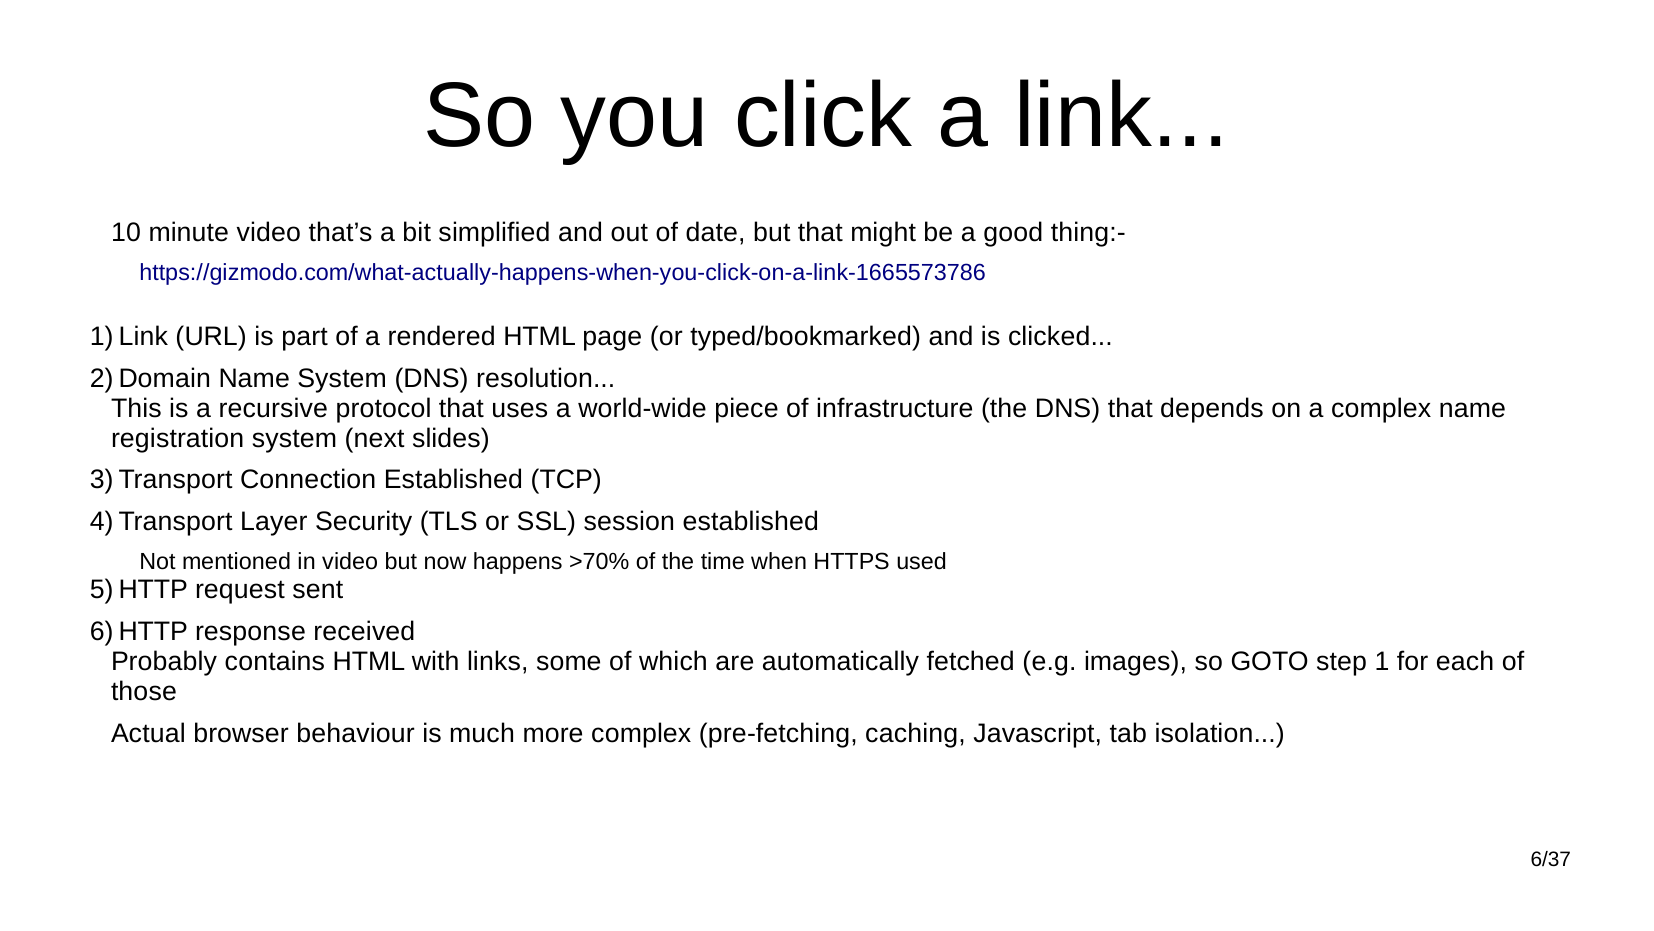

# So you click a link...
10 minute video that’s a bit simplified and out of date, but that might be a good thing:-
https://gizmodo.com/what-actually-happens-when-you-click-on-a-link-1665573786
 Link (URL) is part of a rendered HTML page (or typed/bookmarked) and is clicked...
 Domain Name System (DNS) resolution...
This is a recursive protocol that uses a world-wide piece of infrastructure (the DNS) that depends on a complex name registration system (next slides)
 Transport Connection Established (TCP)
 Transport Layer Security (TLS or SSL) session established
Not mentioned in video but now happens >70% of the time when HTTPS used
 HTTP request sent
 HTTP response received
Probably contains HTML with links, some of which are automatically fetched (e.g. images), so GOTO step 1 for each of those
Actual browser behaviour is much more complex (pre-fetching, caching, Javascript, tab isolation...)
6